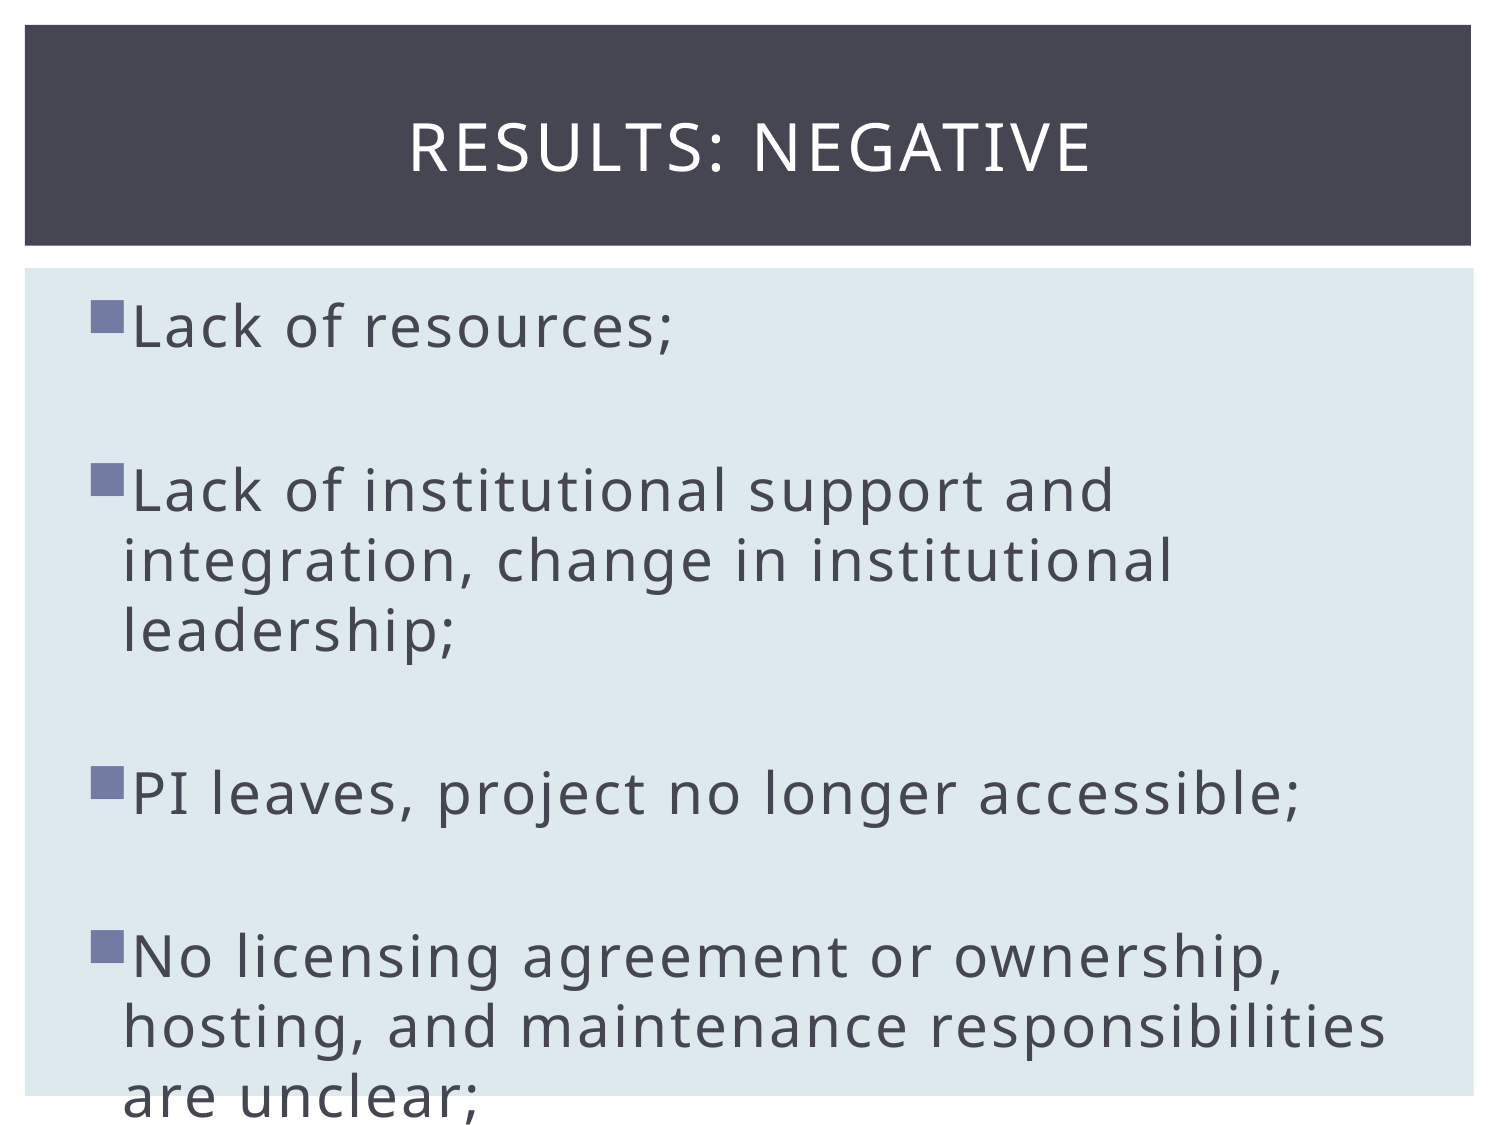

Results: Negative
# Lack of resources;
Lack of institutional support and integration, change in institutional leadership;
PI leaves, project no longer accessible;
No licensing agreement or ownership, hosting, and maintenance responsibilities are unclear;